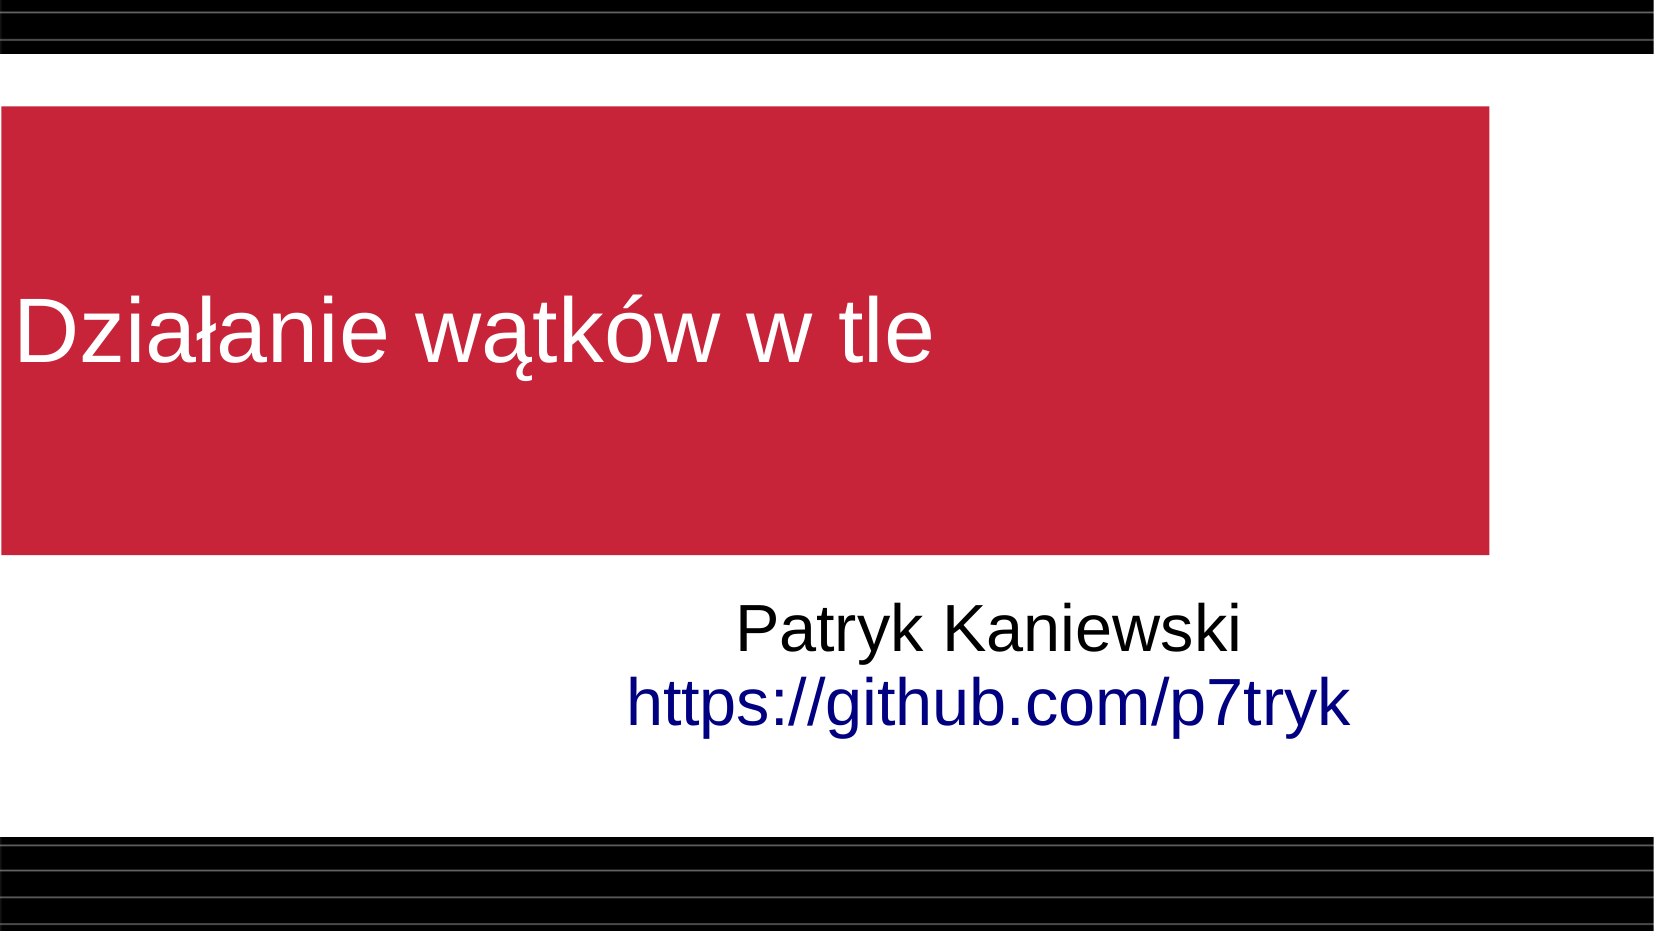

# Działanie wątków w tle
Patryk Kaniewski
https://github.com/p7tryk